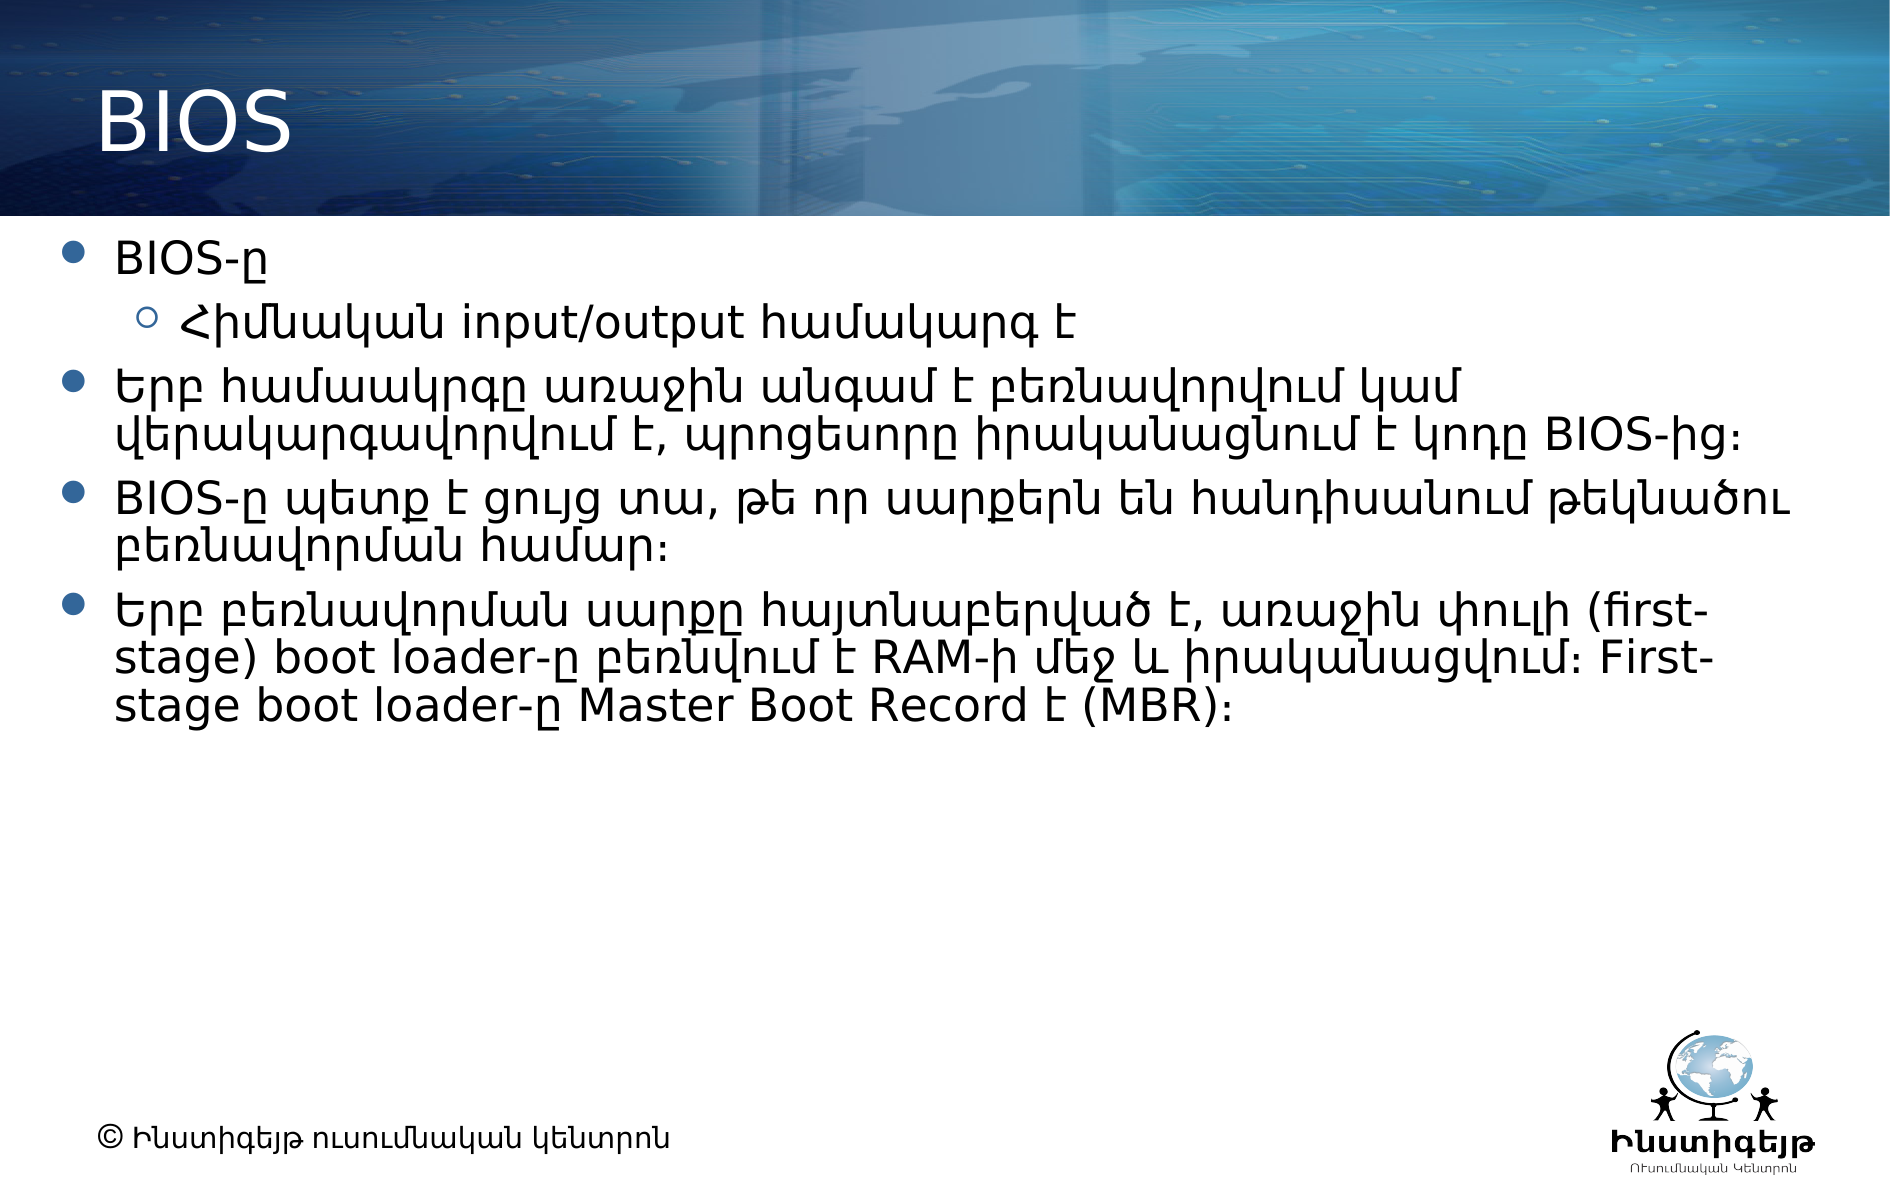

BIOS
# BIOS-ը
Հիմնական input/output համակարգ է
Երբ համաակրգը առաջին անգամ է բեռնավորվում կամ վերակարգավորվում է, պրոցեսորը իրականացնում է կոդը BIOS-ից։
BIOS-ը պետք է ցույց տա, թե որ սարքերն են հանդիսանում թեկնածու բեռնավորման համար։
Երբ բեռնավորման սարքը հայտնաբերված է, առաջին փուլի (first-stage) boot loader-ը բեռնվում է RAM-ի մեջ և իրականացվում։ First-stage boot loader-ը Master Boot Record է (MBR)։